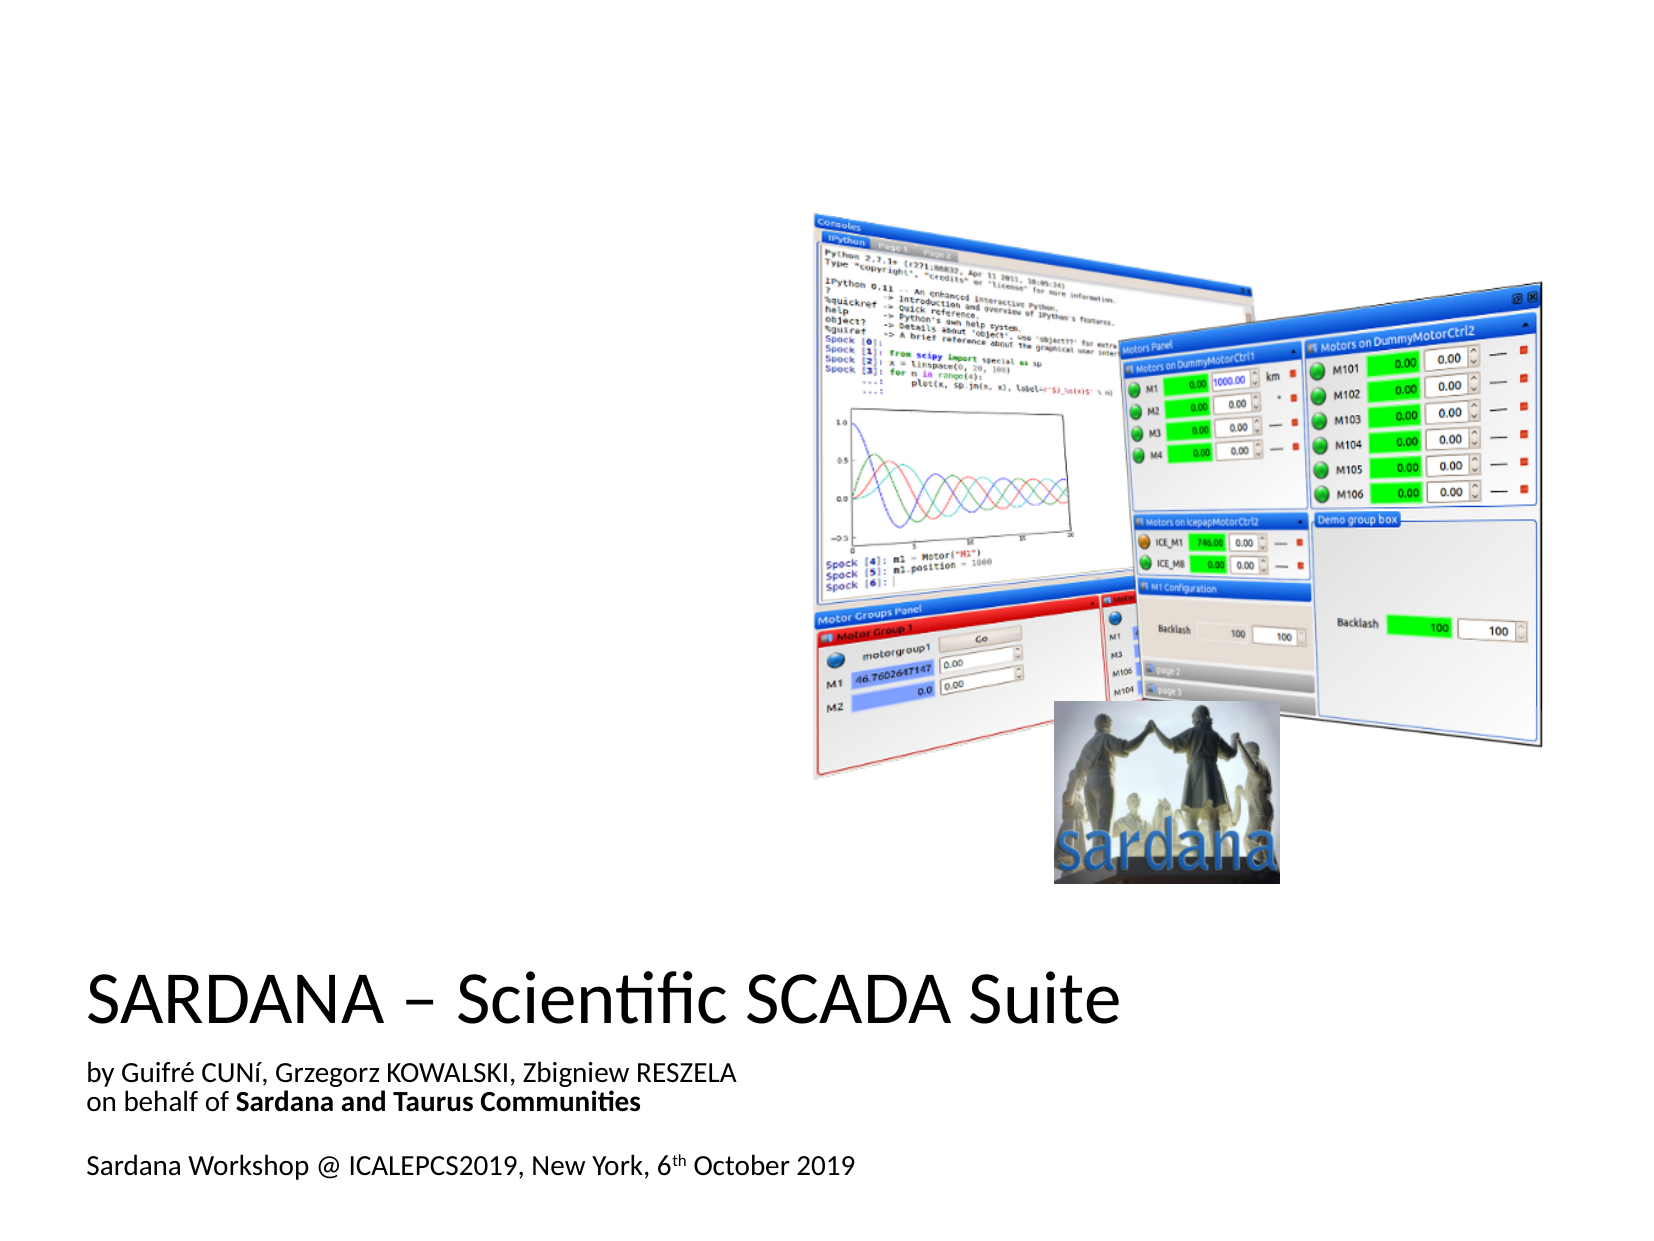

SARDANA – Scientific SCADA Suite
by Guifré CUNí, Grzegorz KOWALSKI, Zbigniew RESZELA
on behalf of Sardana and Taurus Communities
Sardana Workshop @ ICALEPCS2019, New York, 6th October 2019